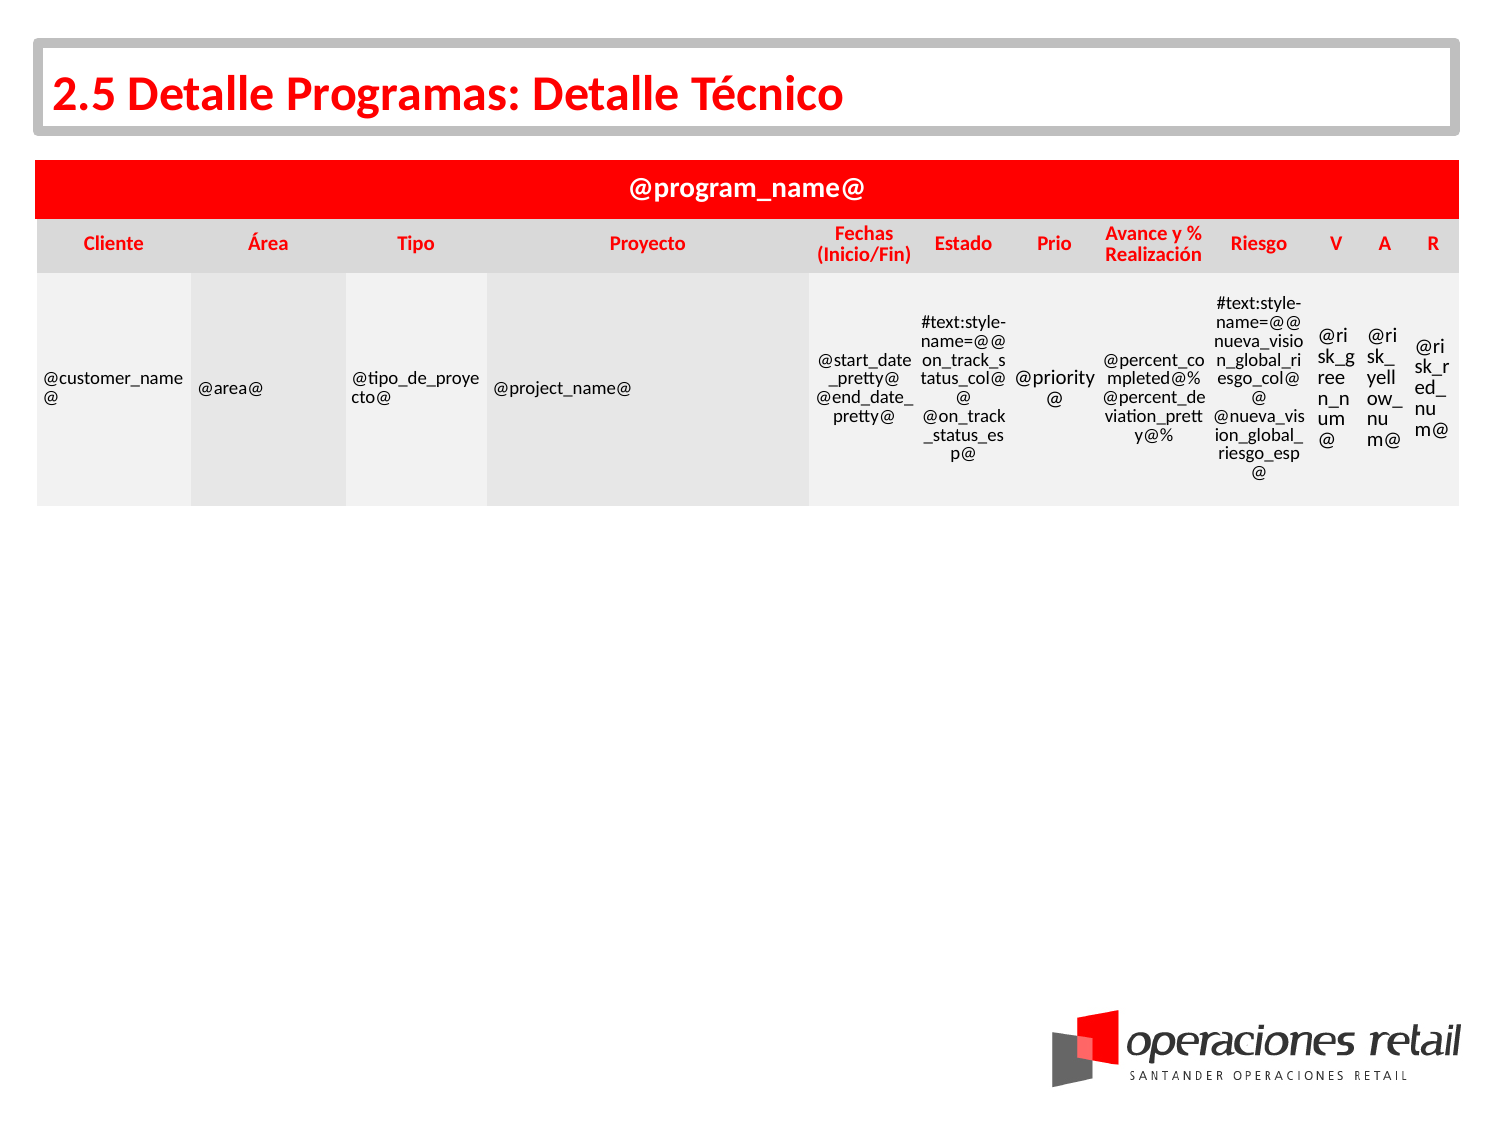

2.5 Detalle Programas: Detalle Técnico
| @program\_name@ |
| --- |
| Cliente | Área | Tipo | Proyecto | Fechas (Inicio/Fin) | Estado | Prio | Avance y % Realización | Riesgo | V | A | R |
| --- | --- | --- | --- | --- | --- | --- | --- | --- | --- | --- | --- |
| @customer\_name@ | @area@ | @tipo\_de\_proyecto@ | @project\_name@ | @start\_date\_pretty@ @end\_date\_pretty@ | #text:style-name=@@on\_track\_status\_col@@ @on\_track\_status\_esp@ | @priority@ | @percent\_completed@% @percent\_deviation\_pretty@% | #text:style-name=@@nueva\_vision\_global\_riesgo\_col@@ @nueva\_vision\_global\_riesgo\_esp@ | @risk\_green\_num@ | @risk\_yellow\_num@ | @risk\_red\_num@ |